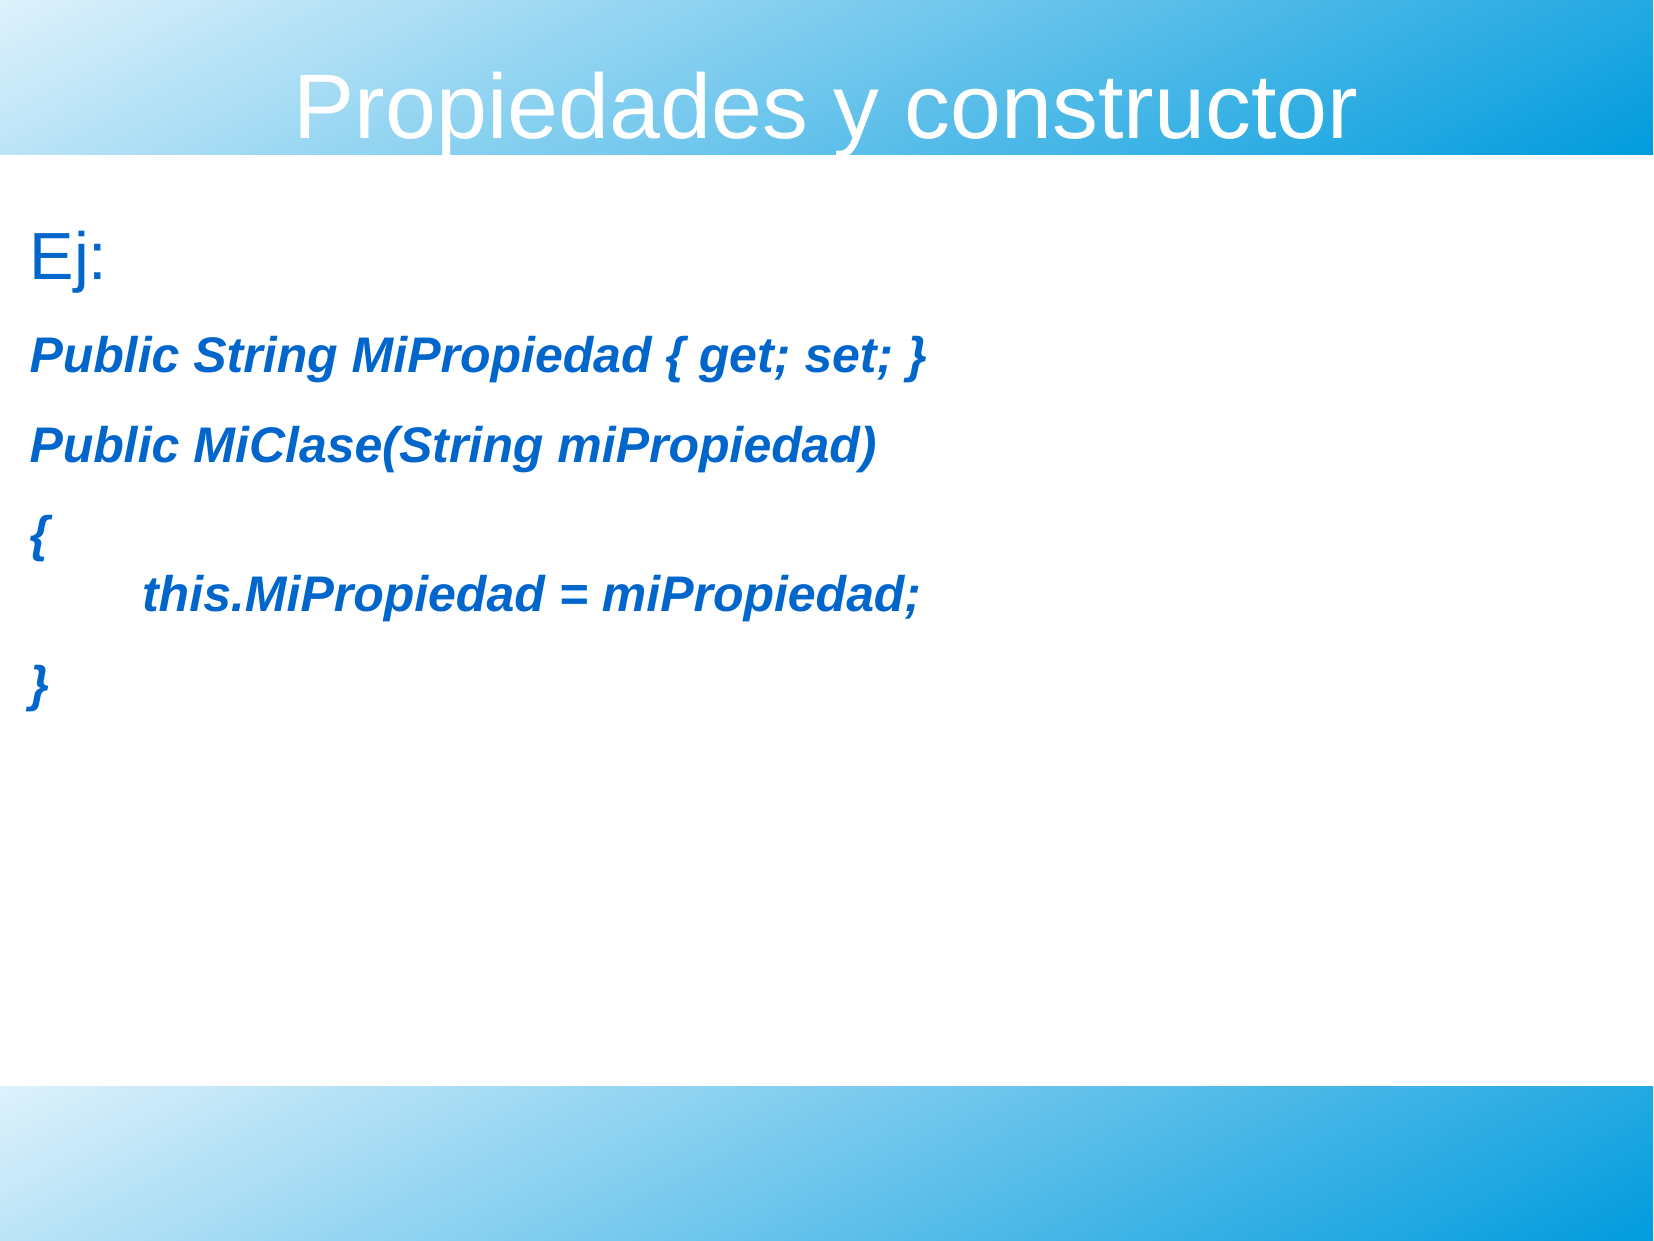

# Propiedades y constructor
Ej:
Public String MiPropiedad { get; set; }
Public MiClase(String miPropiedad)
{
this.MiPropiedad = miPropiedad;
}